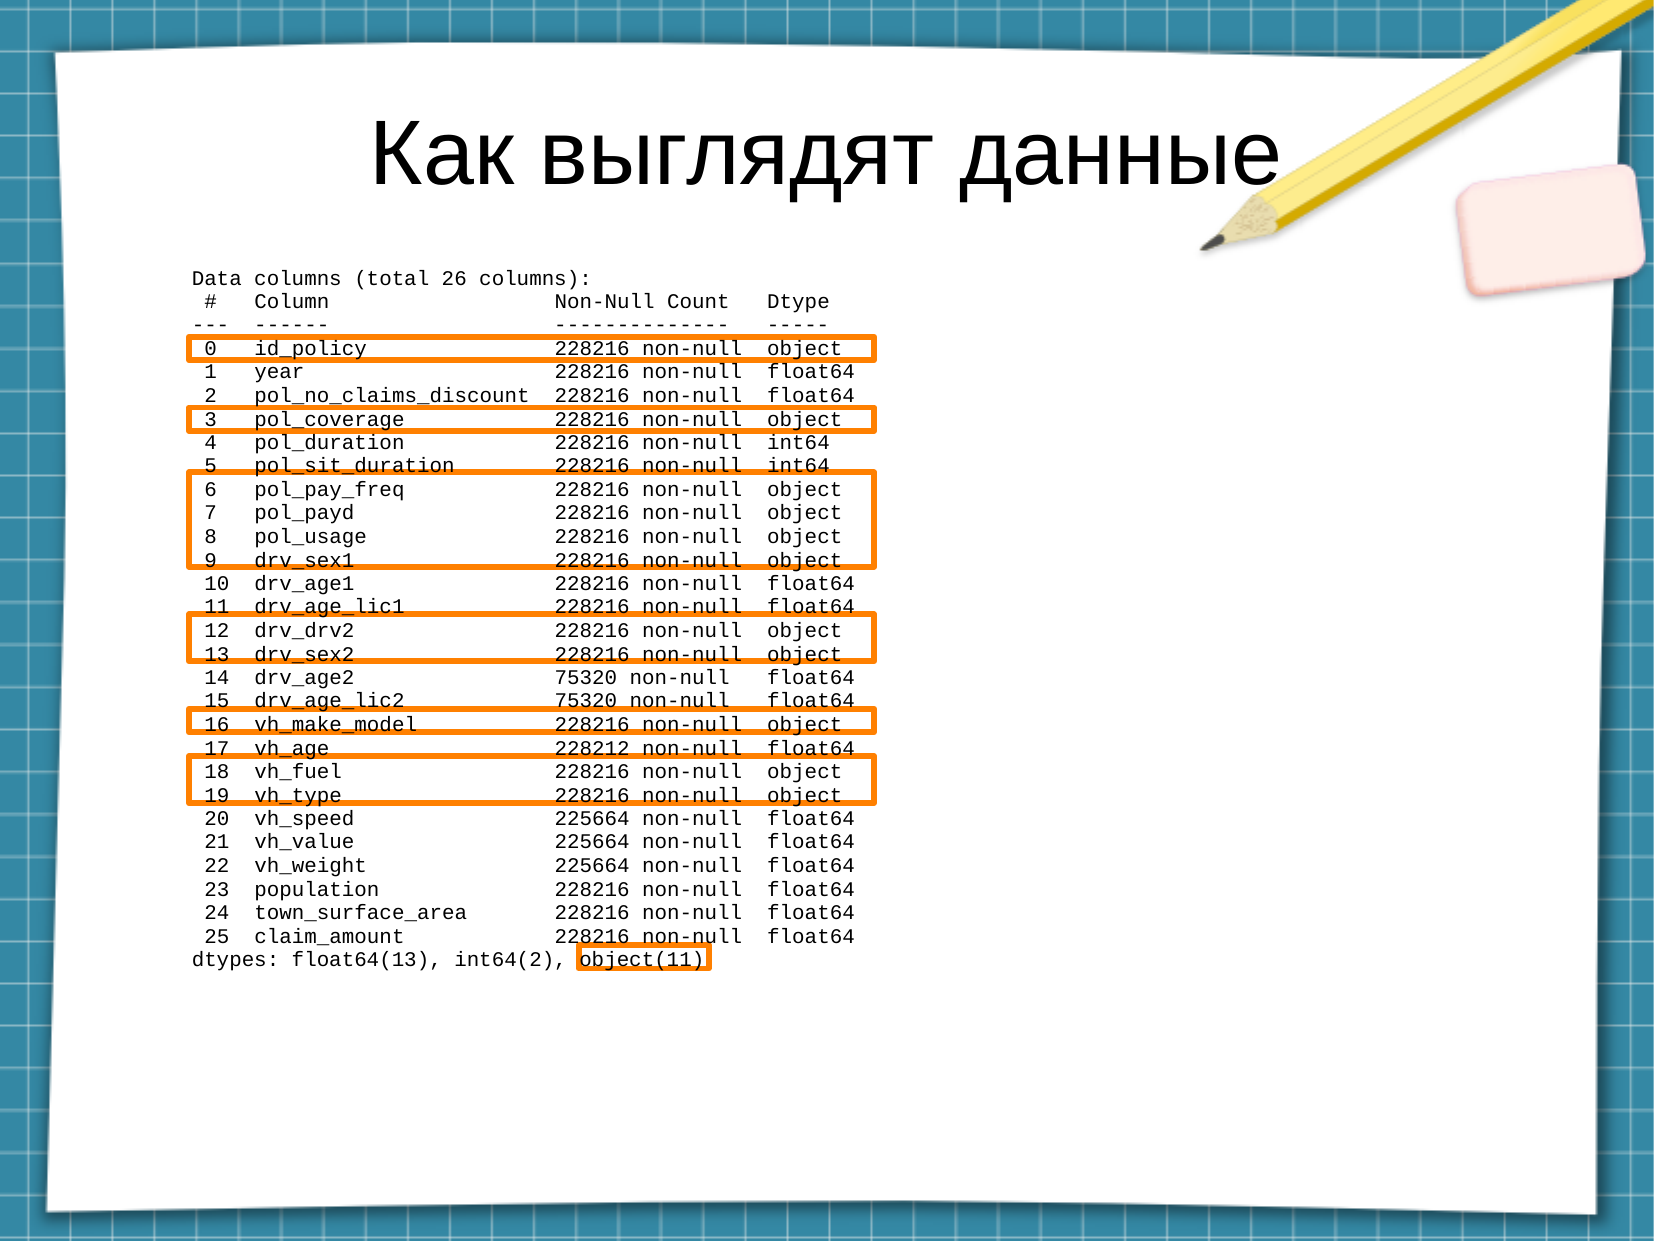

# Как выглядят данные
Data columns (total 26 columns):
 # Column Non-Null Count Dtype
--- ------ -------------- -----
 0 id_policy 228216 non-null object
 1 year 228216 non-null float64
 2 pol_no_claims_discount 228216 non-null float64
 3 pol_coverage 228216 non-null object
 4 pol_duration 228216 non-null int64
 5 pol_sit_duration 228216 non-null int64
 6 pol_pay_freq 228216 non-null object
 7 pol_payd 228216 non-null object
 8 pol_usage 228216 non-null object
 9 drv_sex1 228216 non-null object
 10 drv_age1 228216 non-null float64
 11 drv_age_lic1 228216 non-null float64
 12 drv_drv2 228216 non-null object
 13 drv_sex2 228216 non-null object
 14 drv_age2 75320 non-null float64
 15 drv_age_lic2 75320 non-null float64
 16 vh_make_model 228216 non-null object
 17 vh_age 228212 non-null float64
 18 vh_fuel 228216 non-null object
 19 vh_type 228216 non-null object
 20 vh_speed 225664 non-null float64
 21 vh_value 225664 non-null float64
 22 vh_weight 225664 non-null float64
 23 population 228216 non-null float64
 24 town_surface_area 228216 non-null float64
 25 claim_amount 228216 non-null float64
dtypes: float64(13), int64(2), object(11)